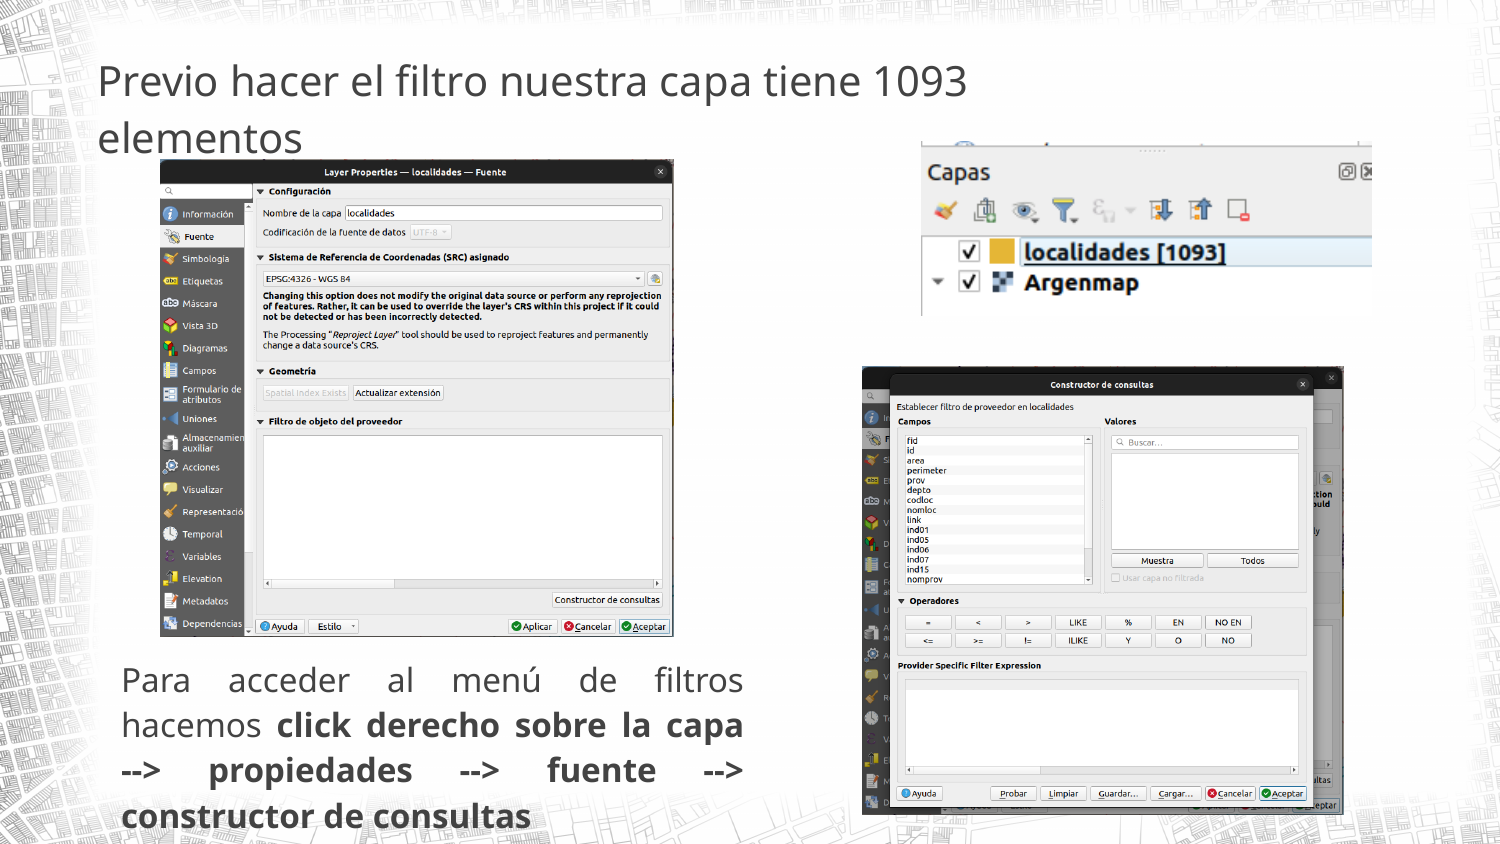

Previo hacer el filtro nuestra capa tiene 1093 elementos
Para acceder al menú de filtros hacemos click derecho sobre la capa --> propiedades --> fuente --> constructor de consultas